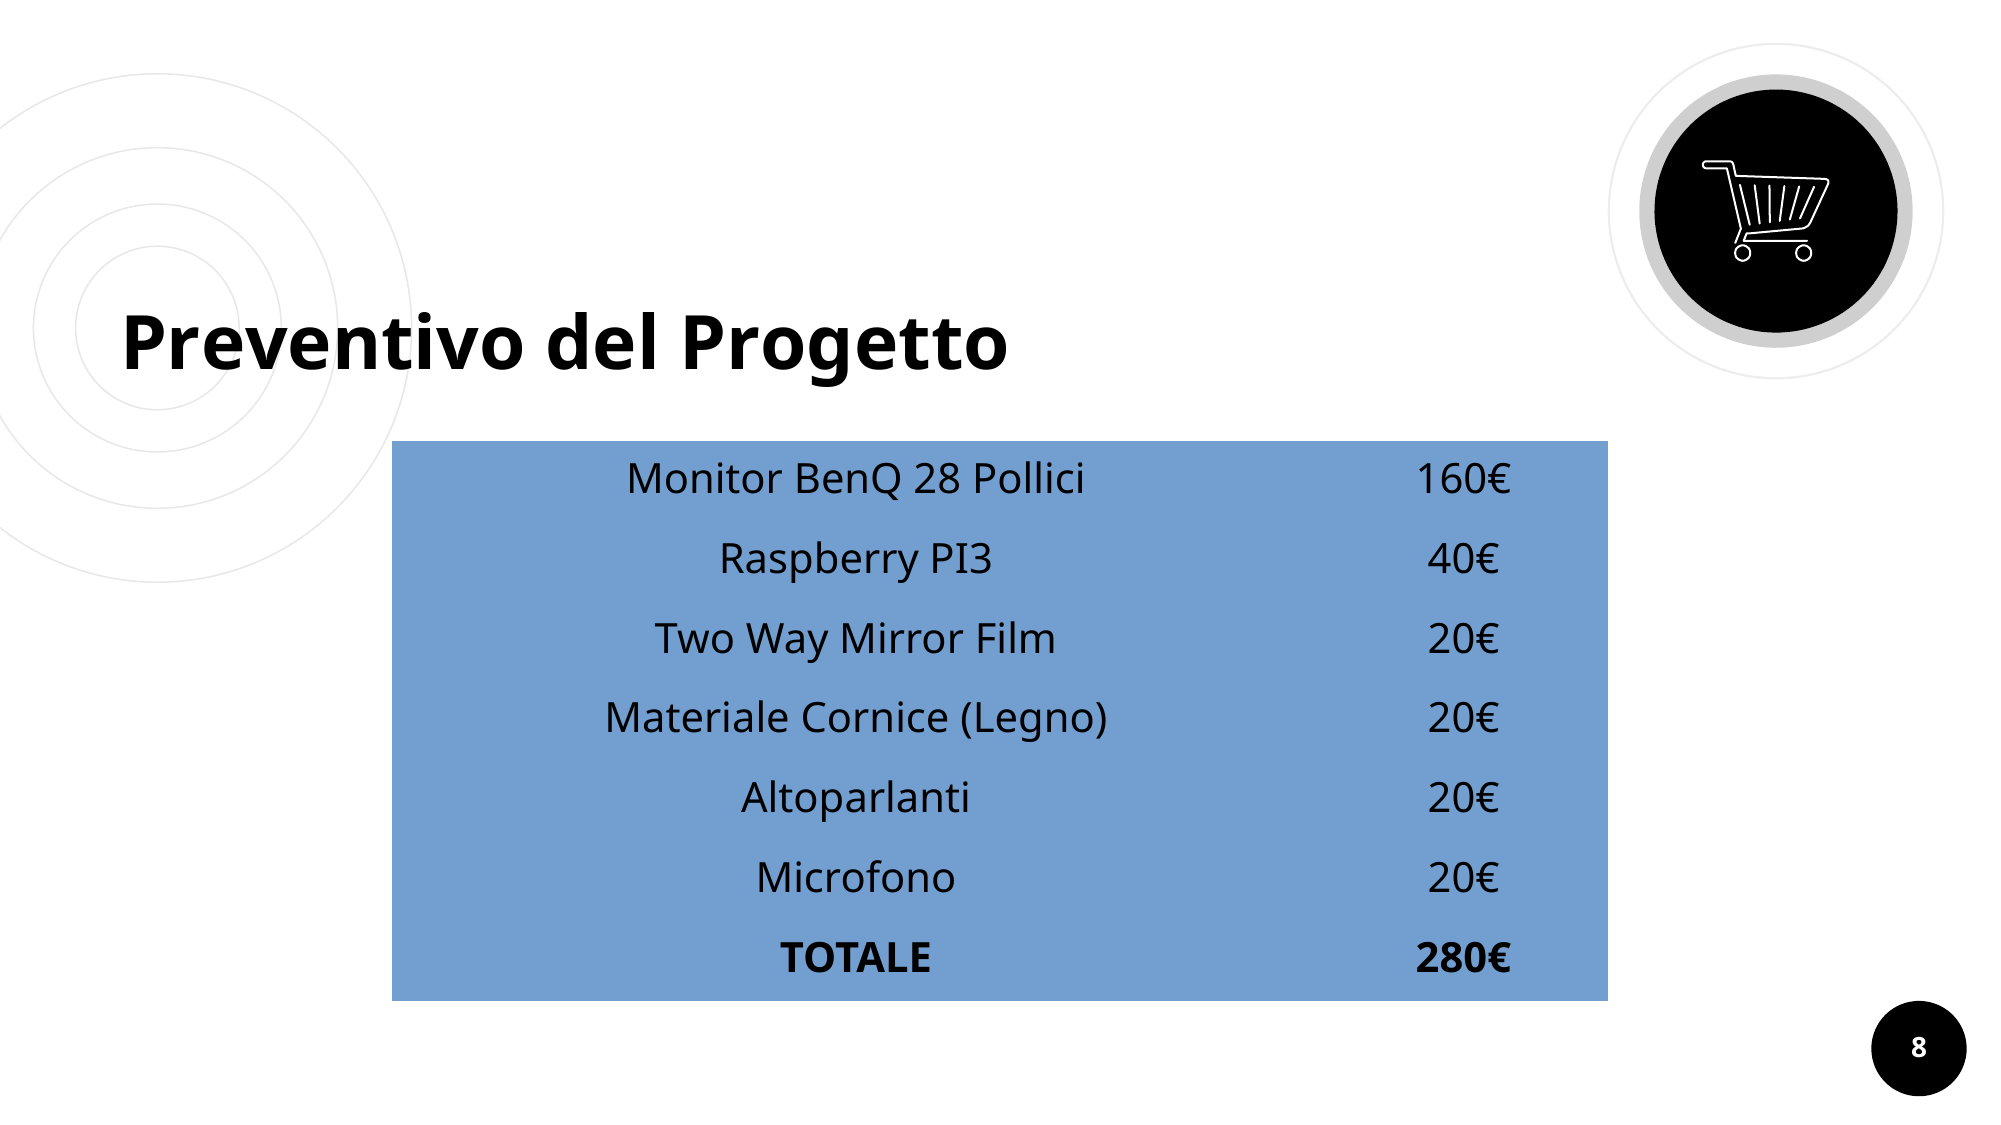

# Preventivo del Progetto
| Monitor BenQ 28 Pollici | 160€ |
| --- | --- |
| Raspberry PI3 | 40€ |
| Two Way Mirror Film | 20€ |
| Materiale Cornice (Legno) | 20€ |
| Altoparlanti | 20€ |
| Microfono | 20€ |
| TOTALE | 280€ |